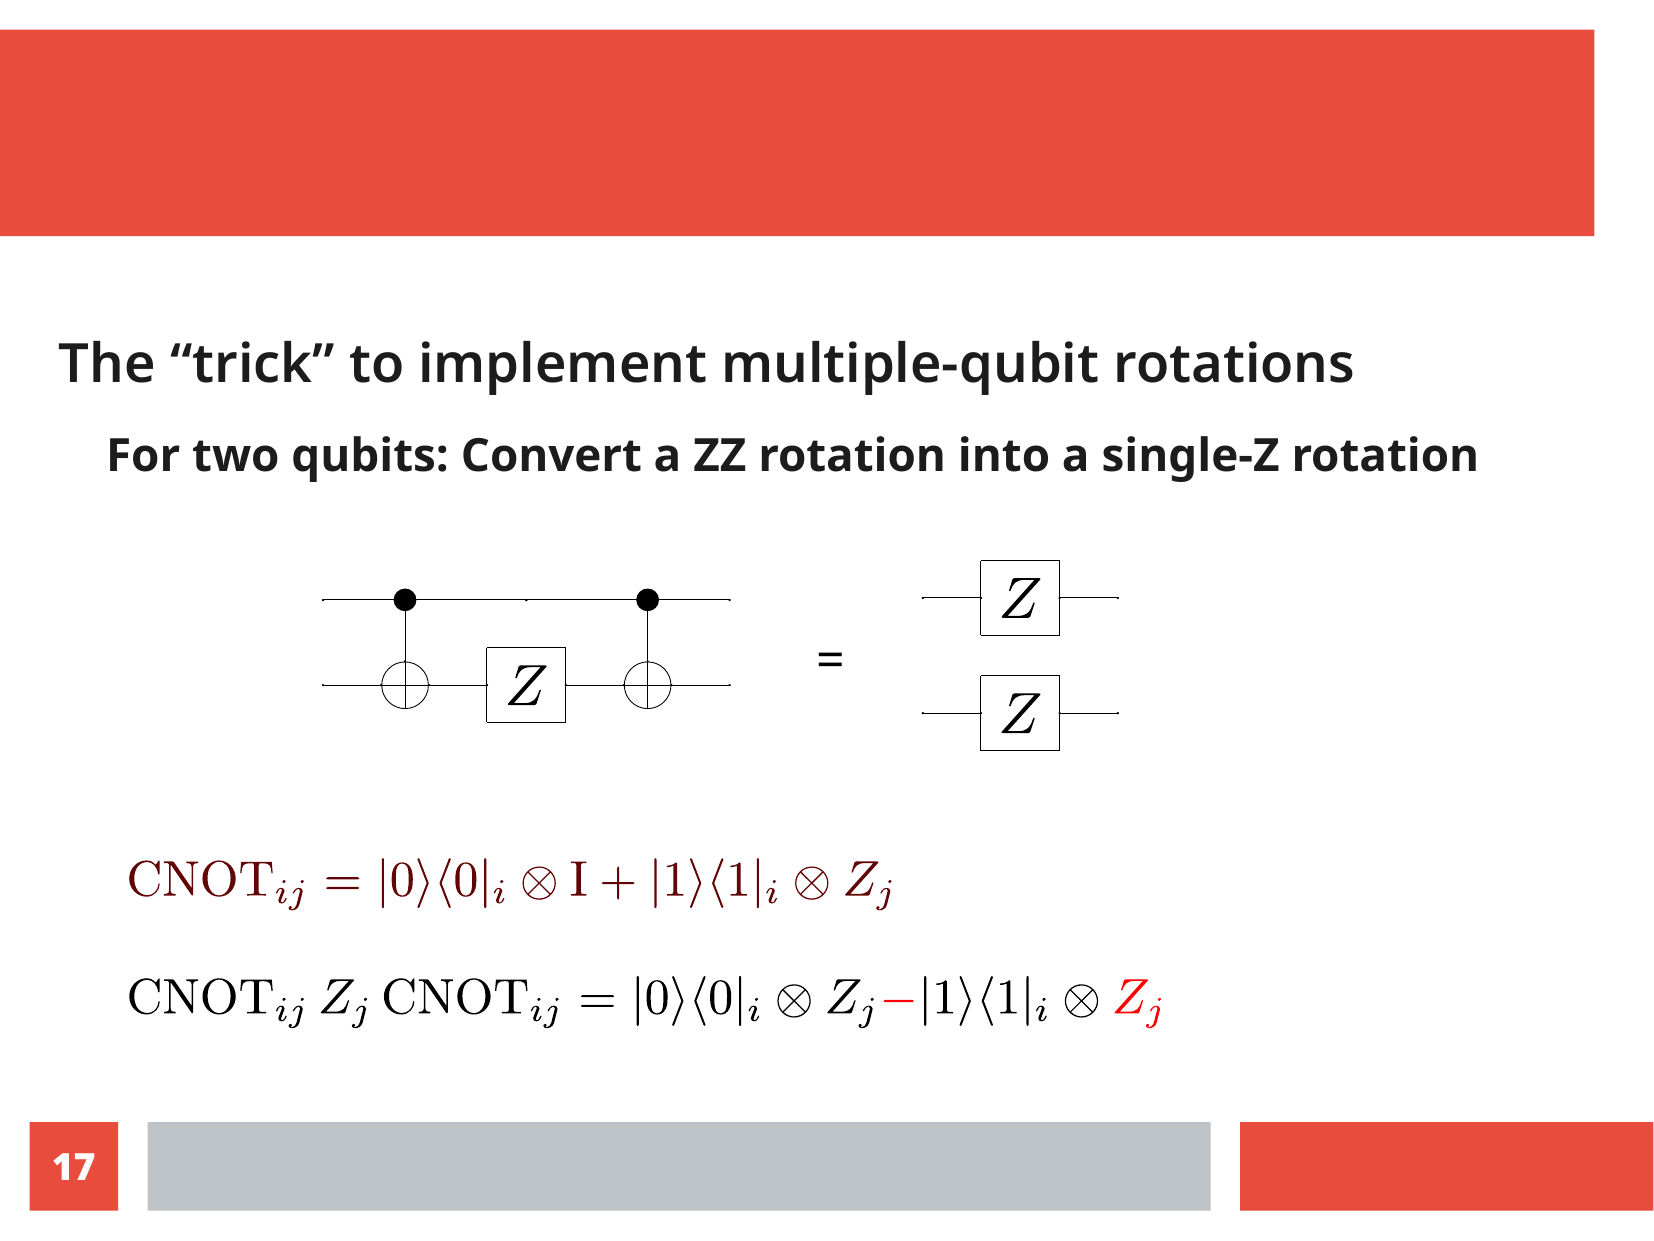

#
The “trick” to implement multiple-qubit rotations
For two qubits: Convert a ZZ rotation into a single-Z rotation
=
17